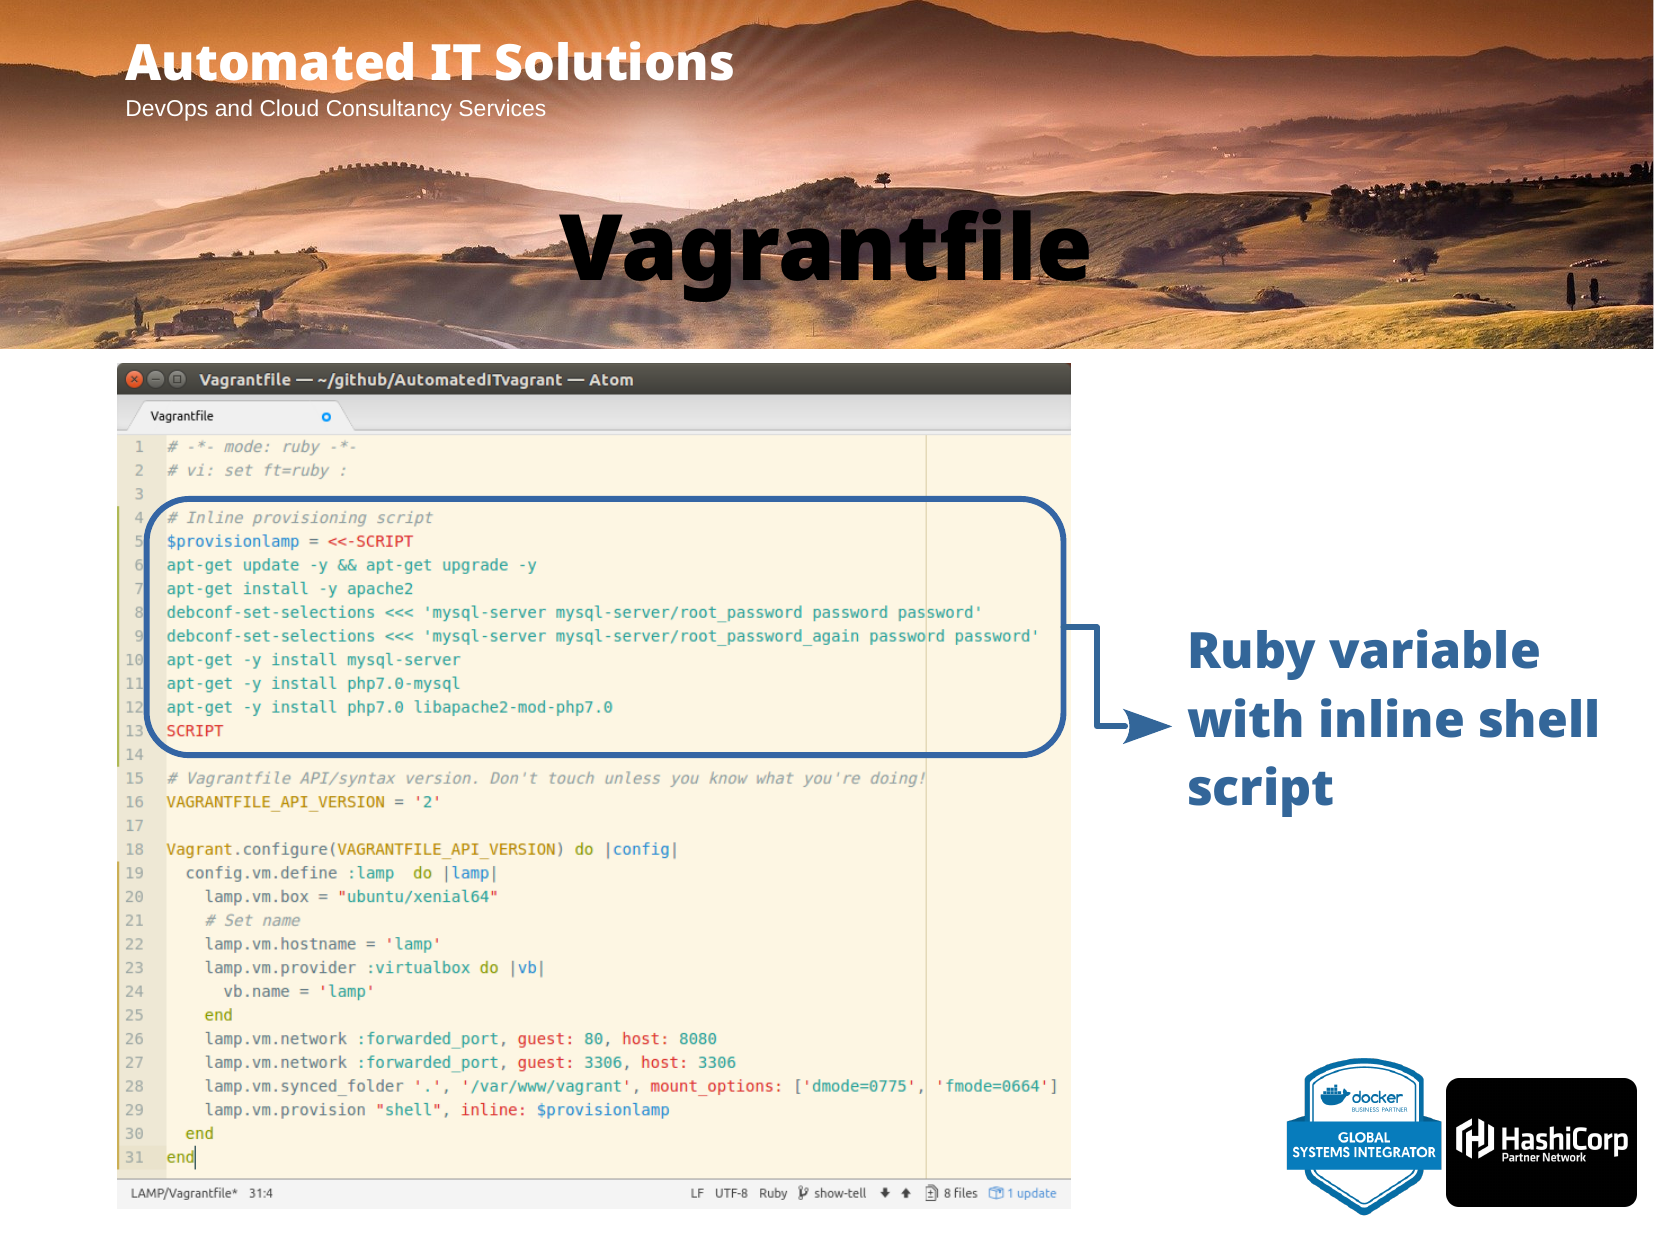

# Vagrantfile
Ruby variable with inline shell script